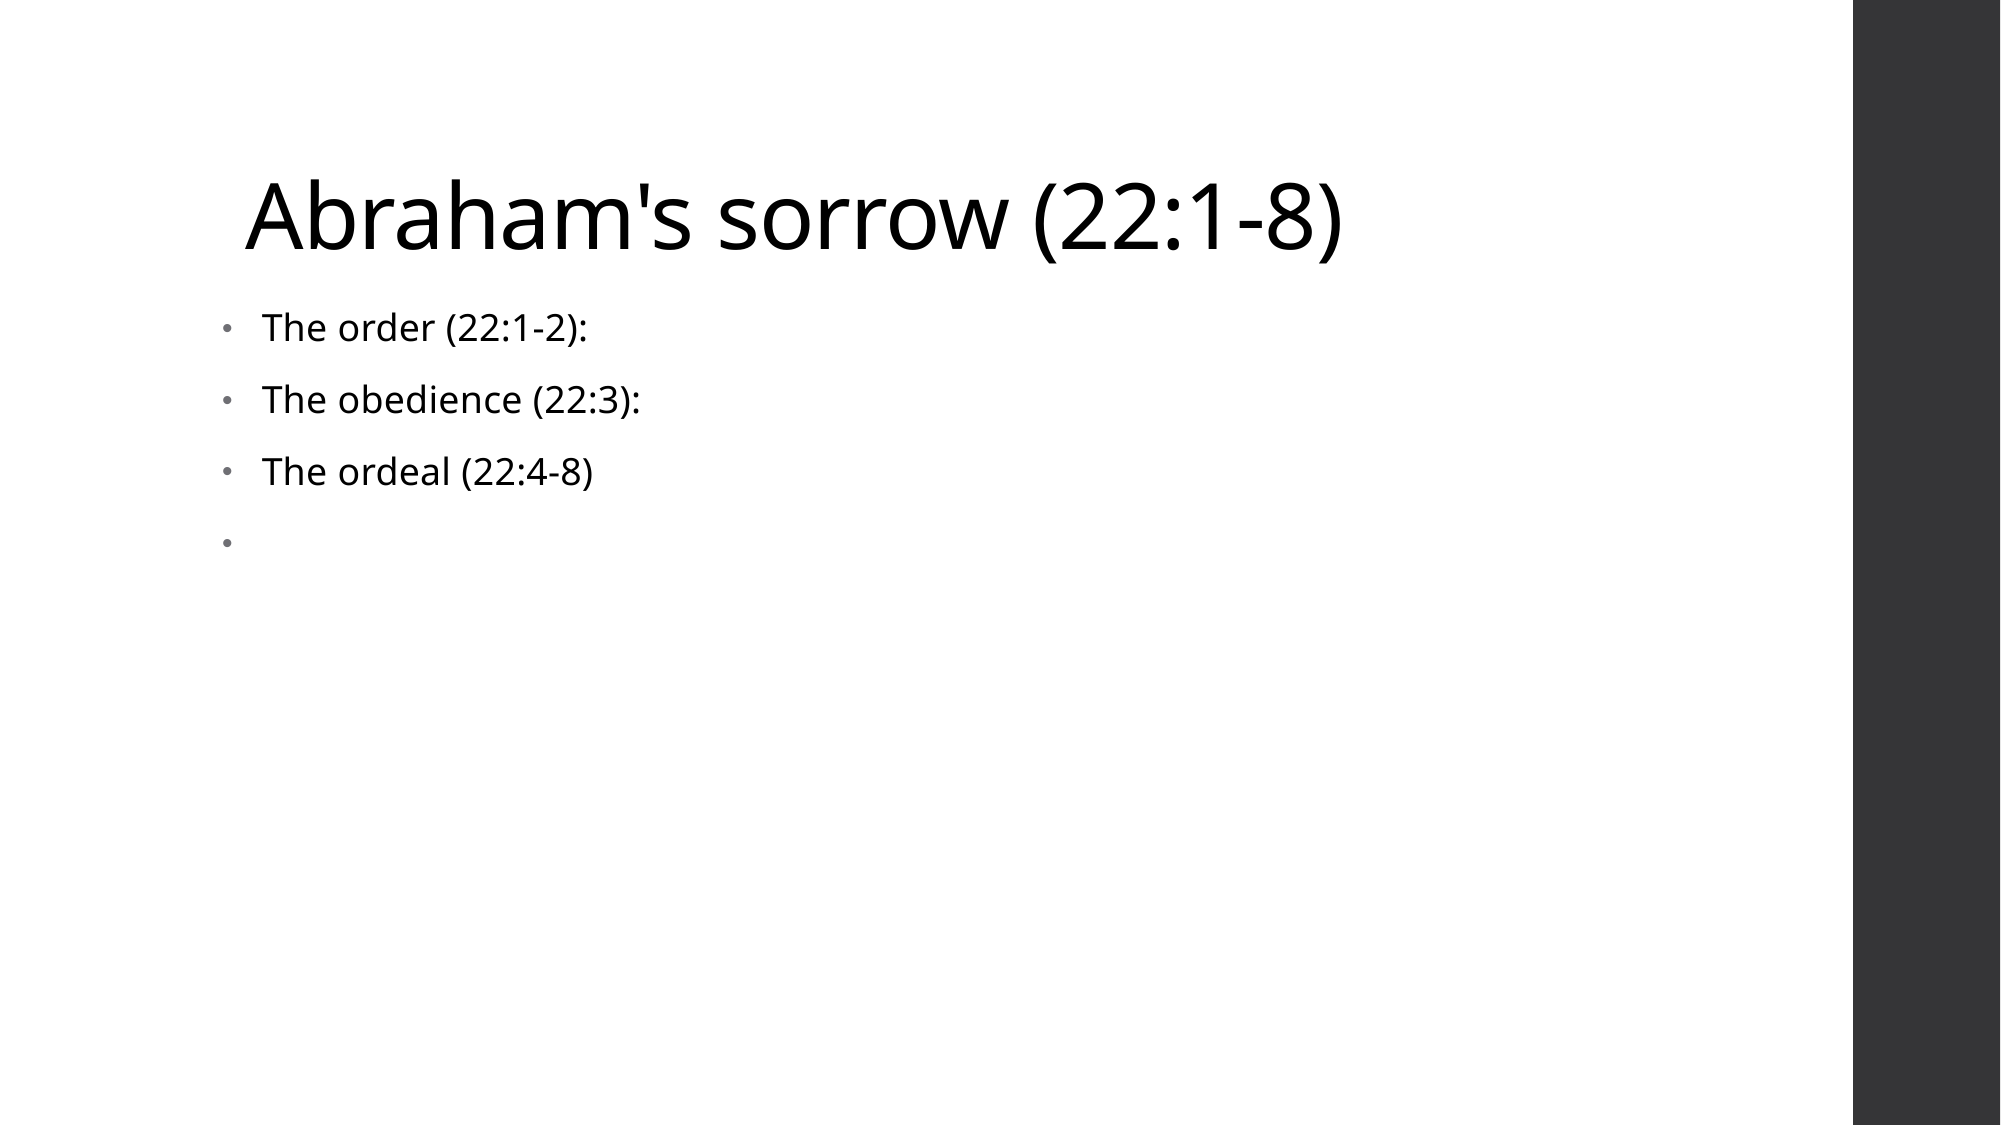

# Abraham's sorrow (22:1-8)
 The order (22:1-2):
 The obedience (22:3):
 The ordeal (22:4-8)